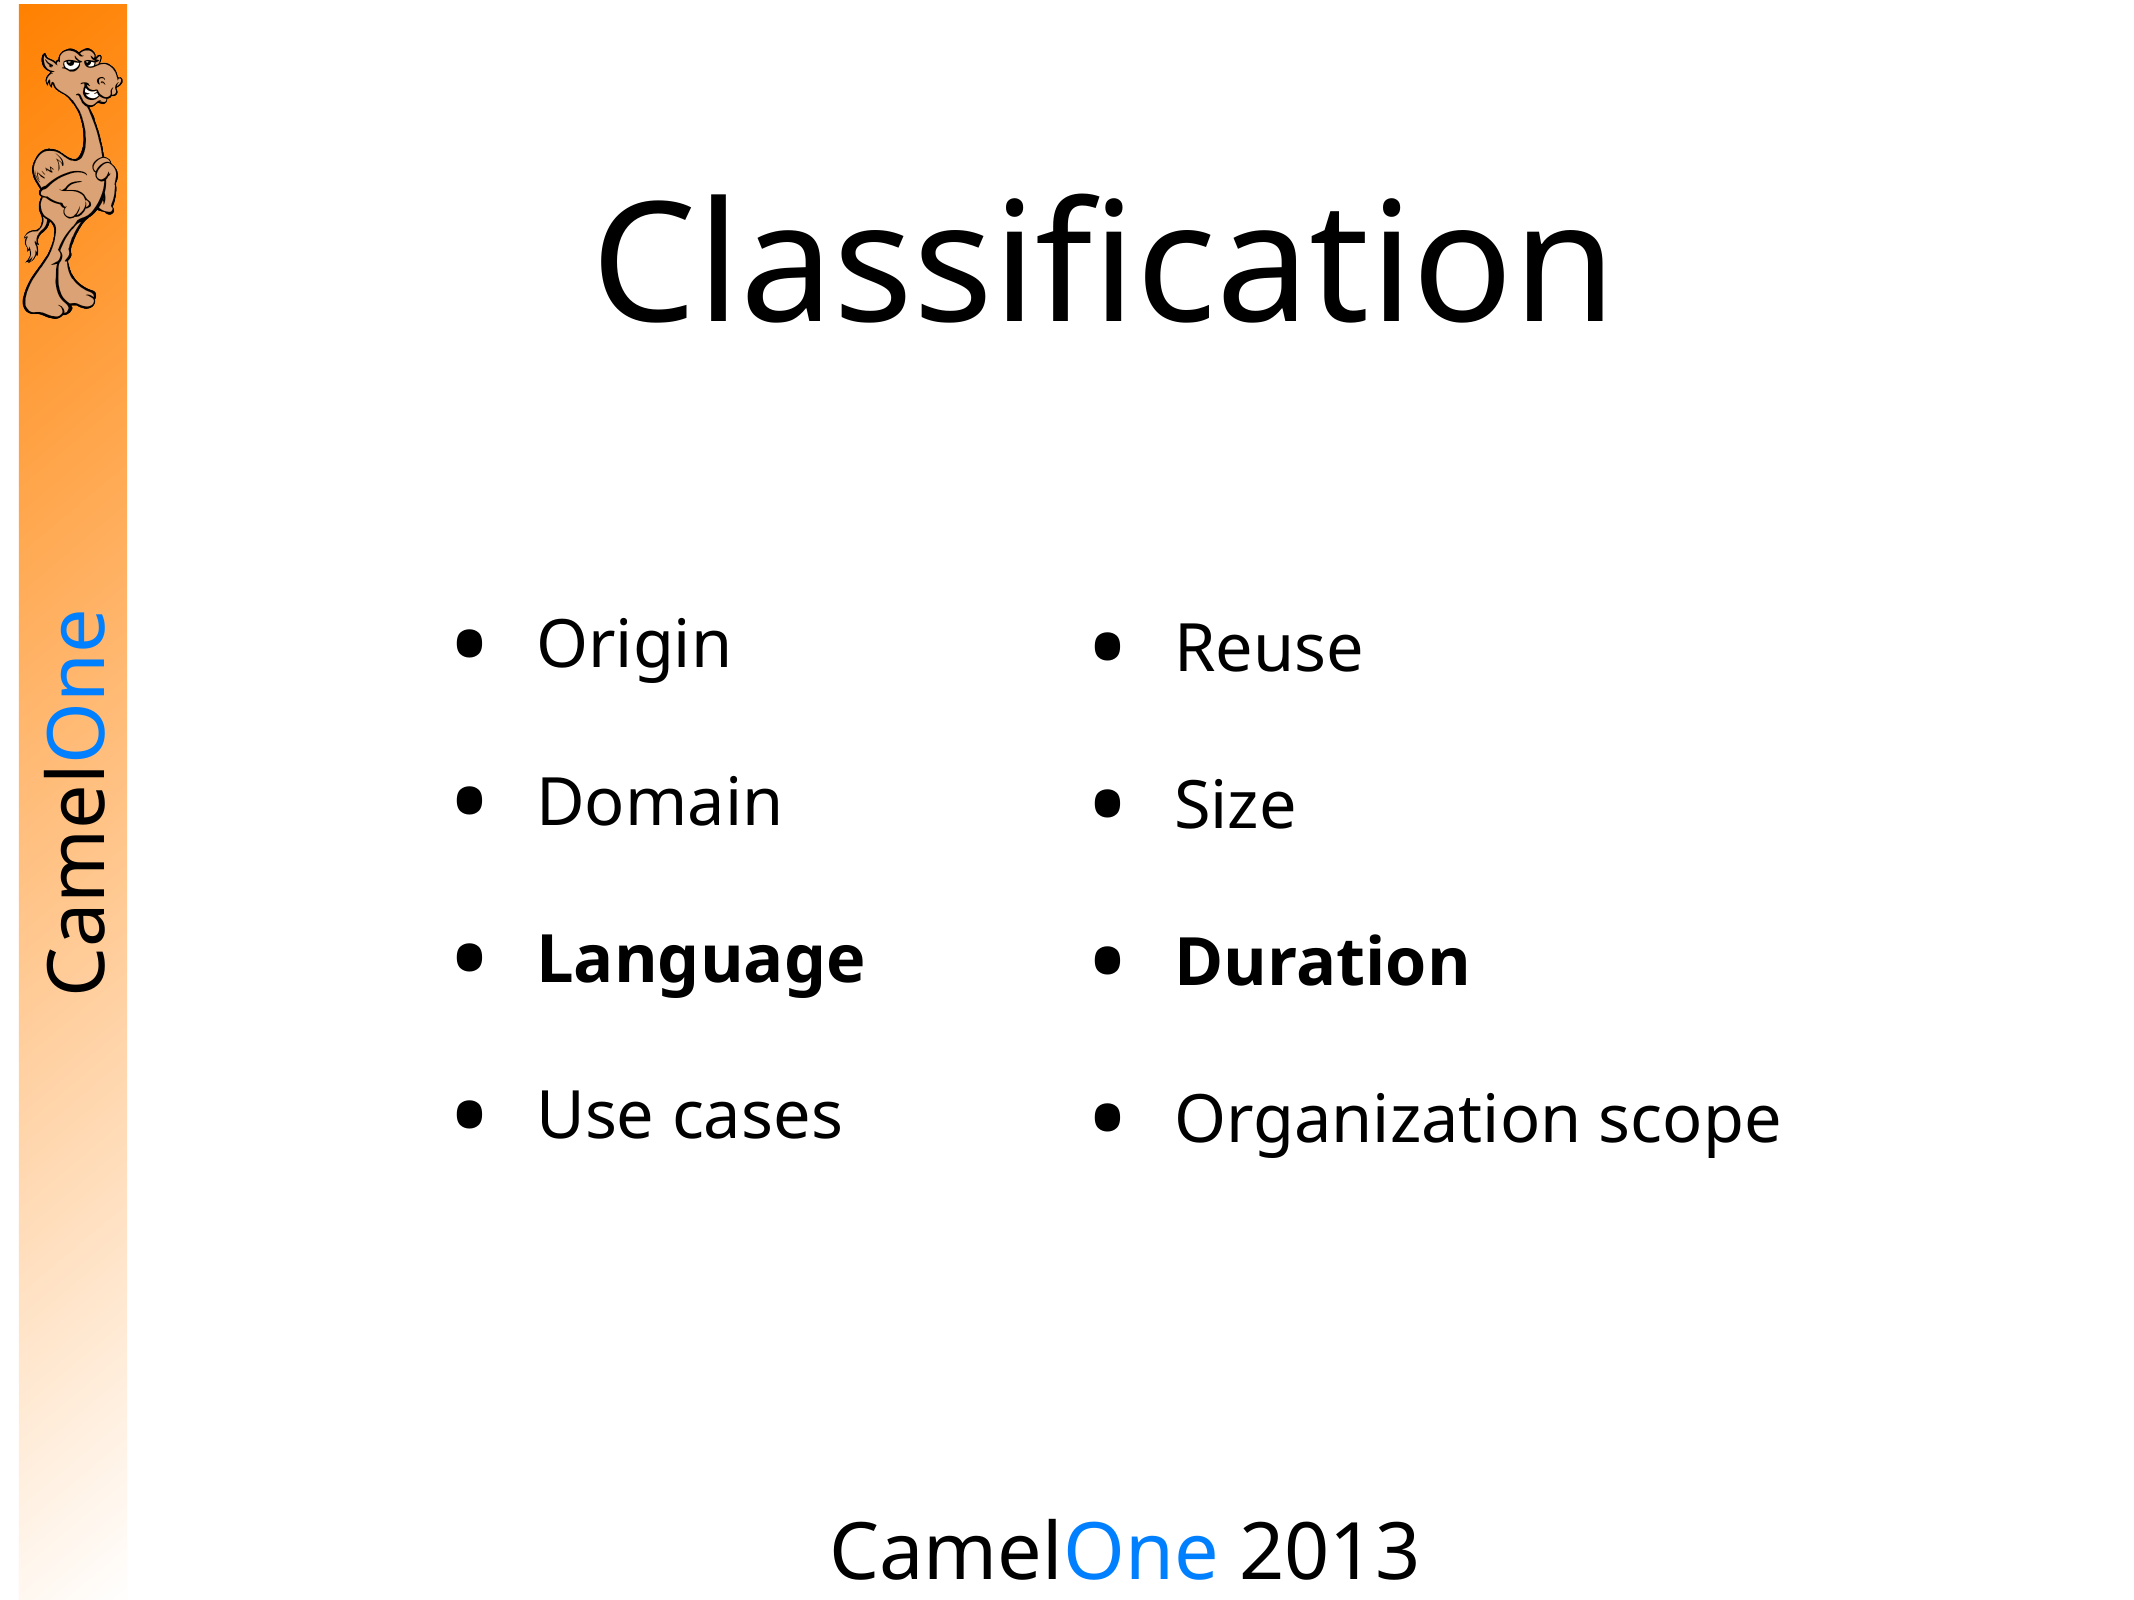

# Classification
Origin
Domain
Language
Use cases
Reuse
Size
Duration
Organization scope